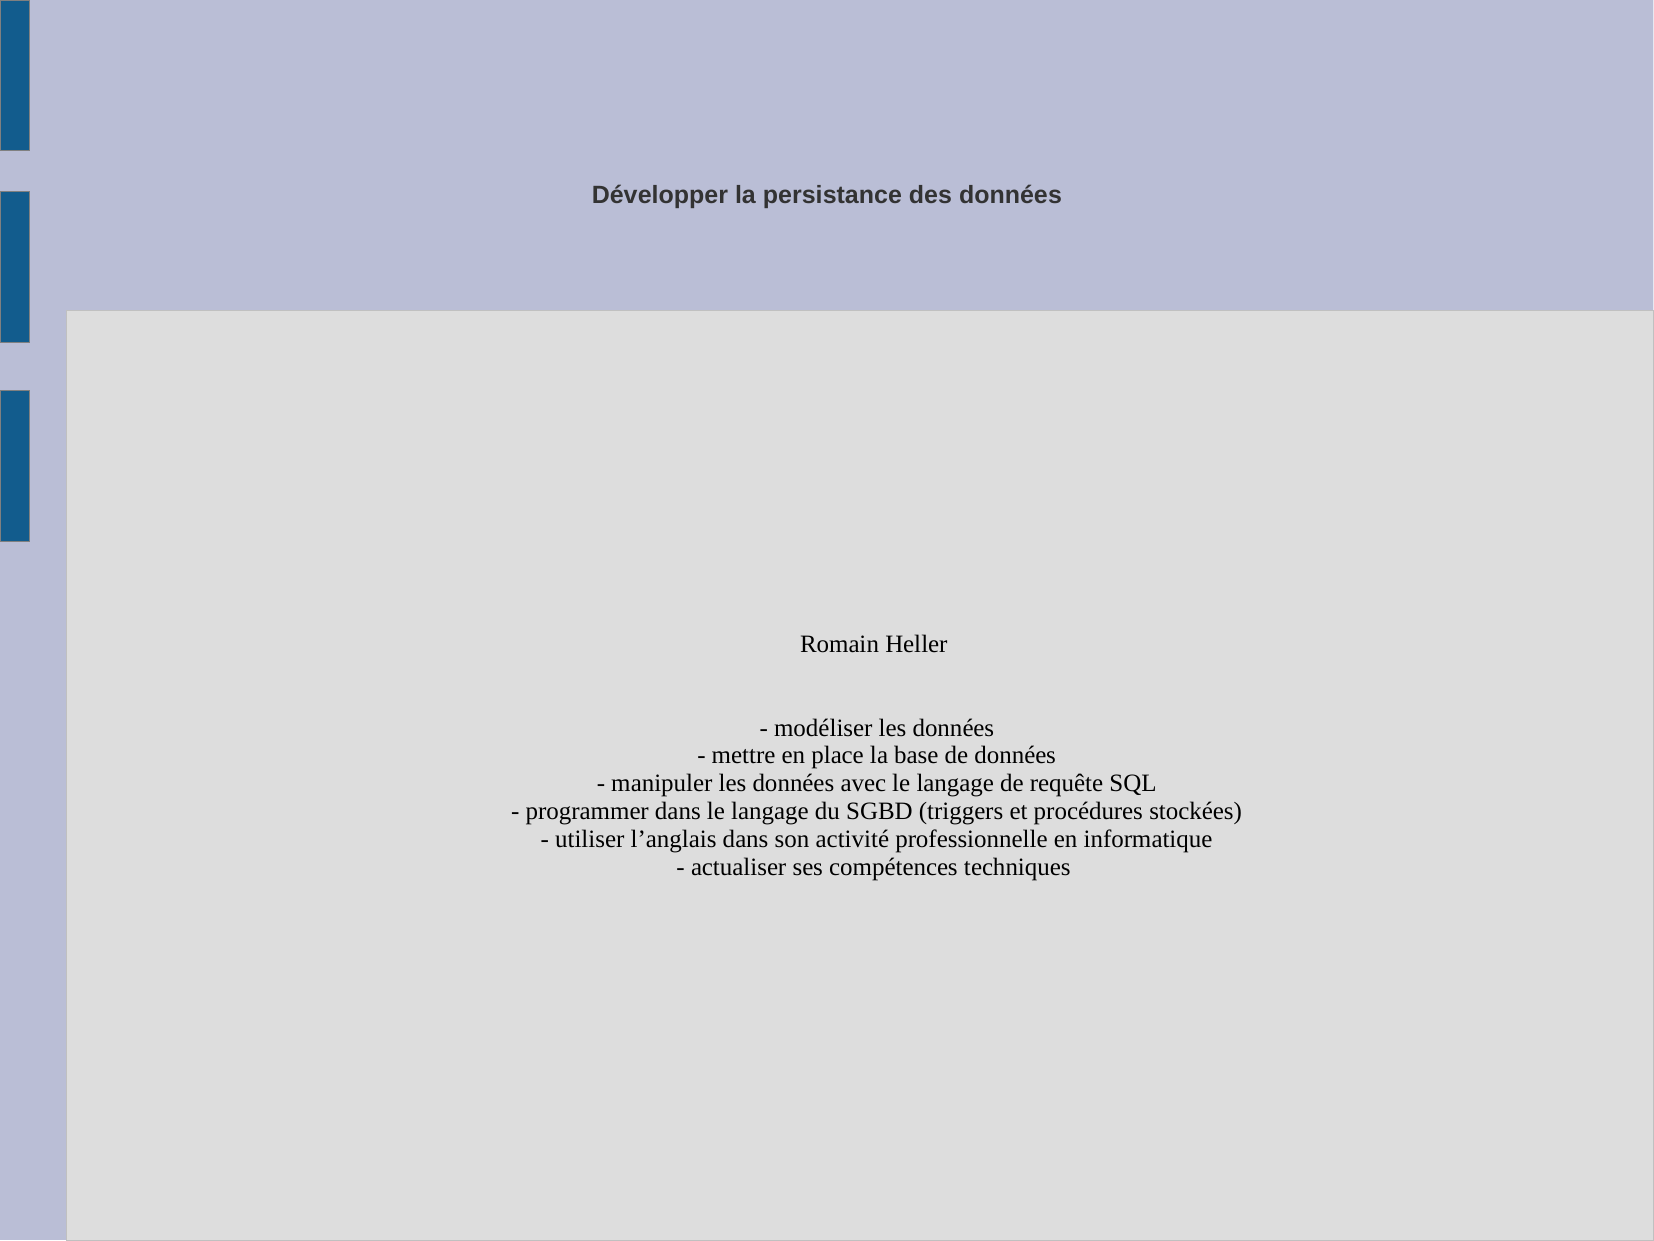

# Développer la persistance des données
Romain Heller
 - modéliser les données
 - mettre en place la base de données
 - manipuler les données avec le langage de requête SQL
 - programmer dans le langage du SGBD (triggers et procédures stockées)
 - utiliser l’anglais dans son activité professionnelle en informatique
- actualiser ses compétences techniques